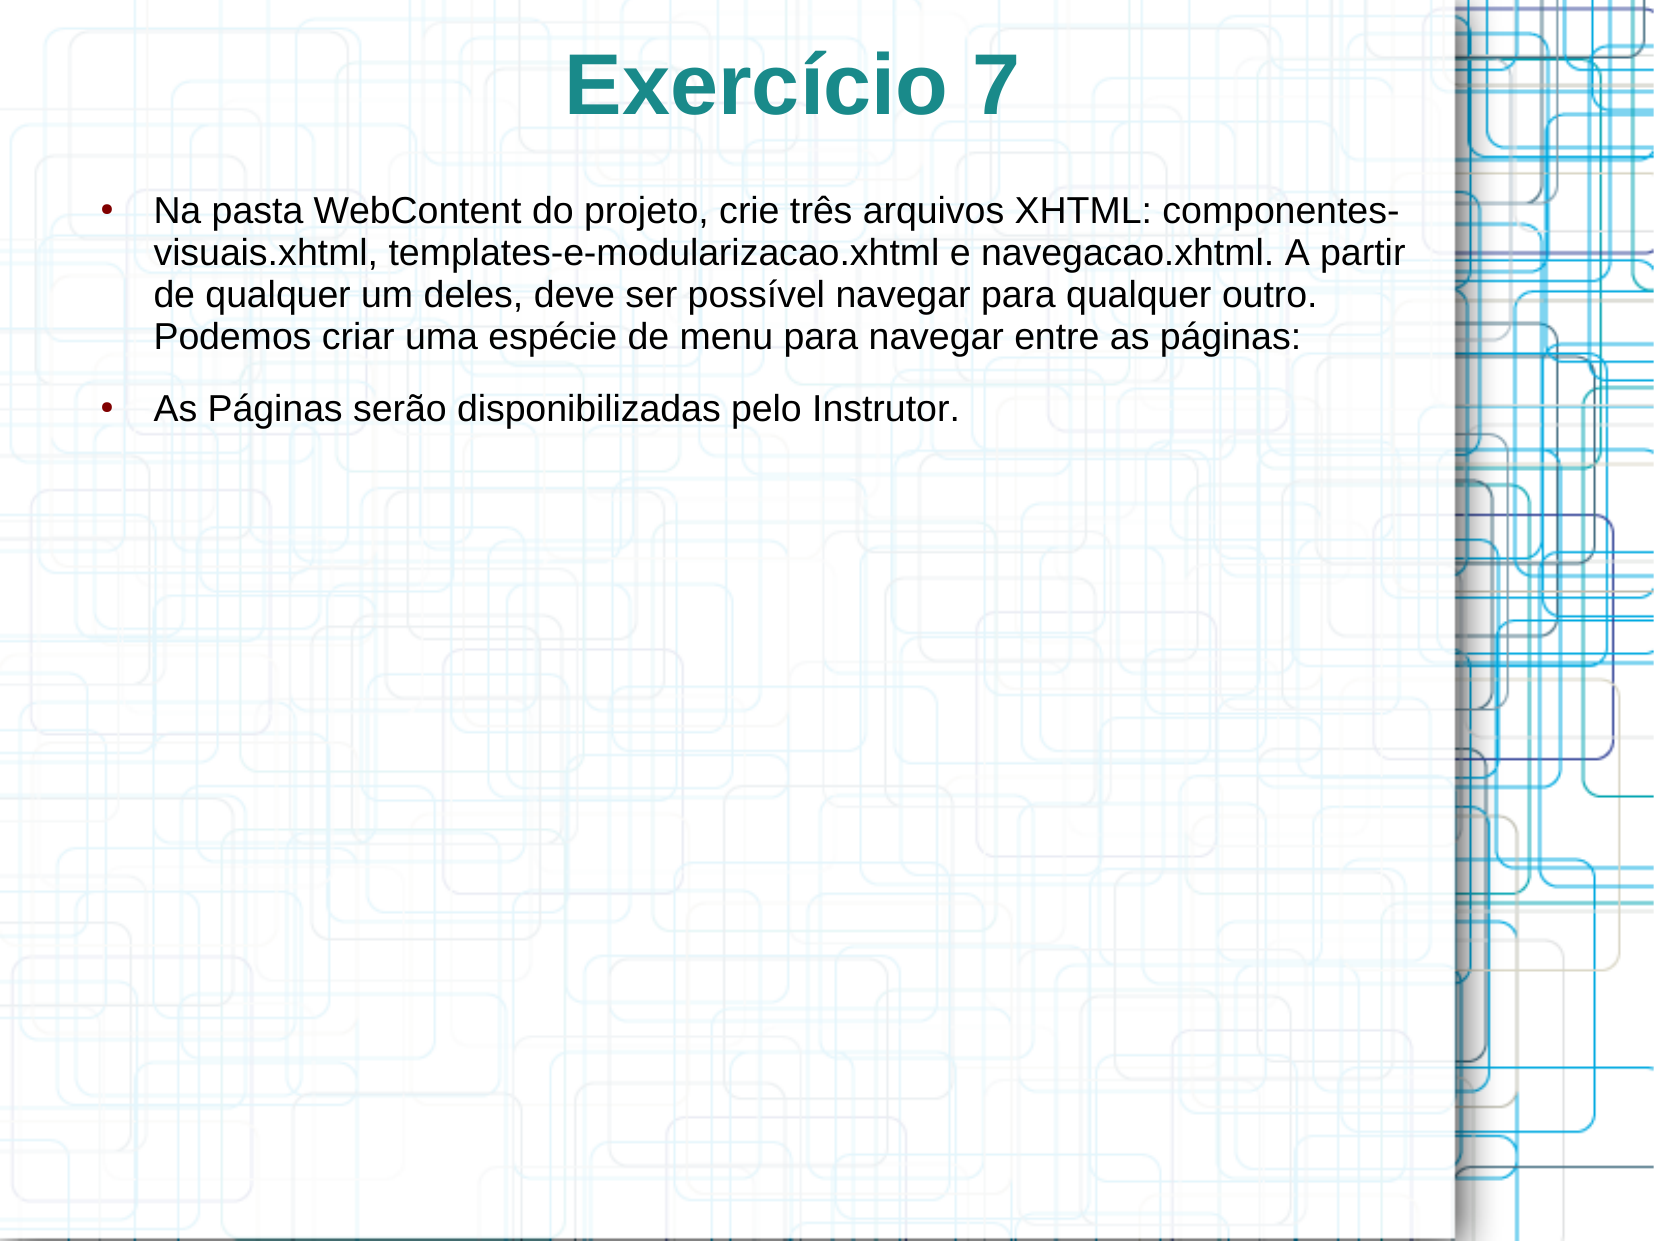

Exercício 7
Na pasta WebContent do projeto, crie três arquivos XHTML: componentes-visuais.xhtml, templates-e-modularizacao.xhtml e navegacao.xhtml. A partir de qualquer um deles, deve ser possível navegar para qualquer outro. Podemos criar uma espécie de menu para navegar entre as páginas:
As Páginas serão disponibilizadas pelo Instrutor.
#